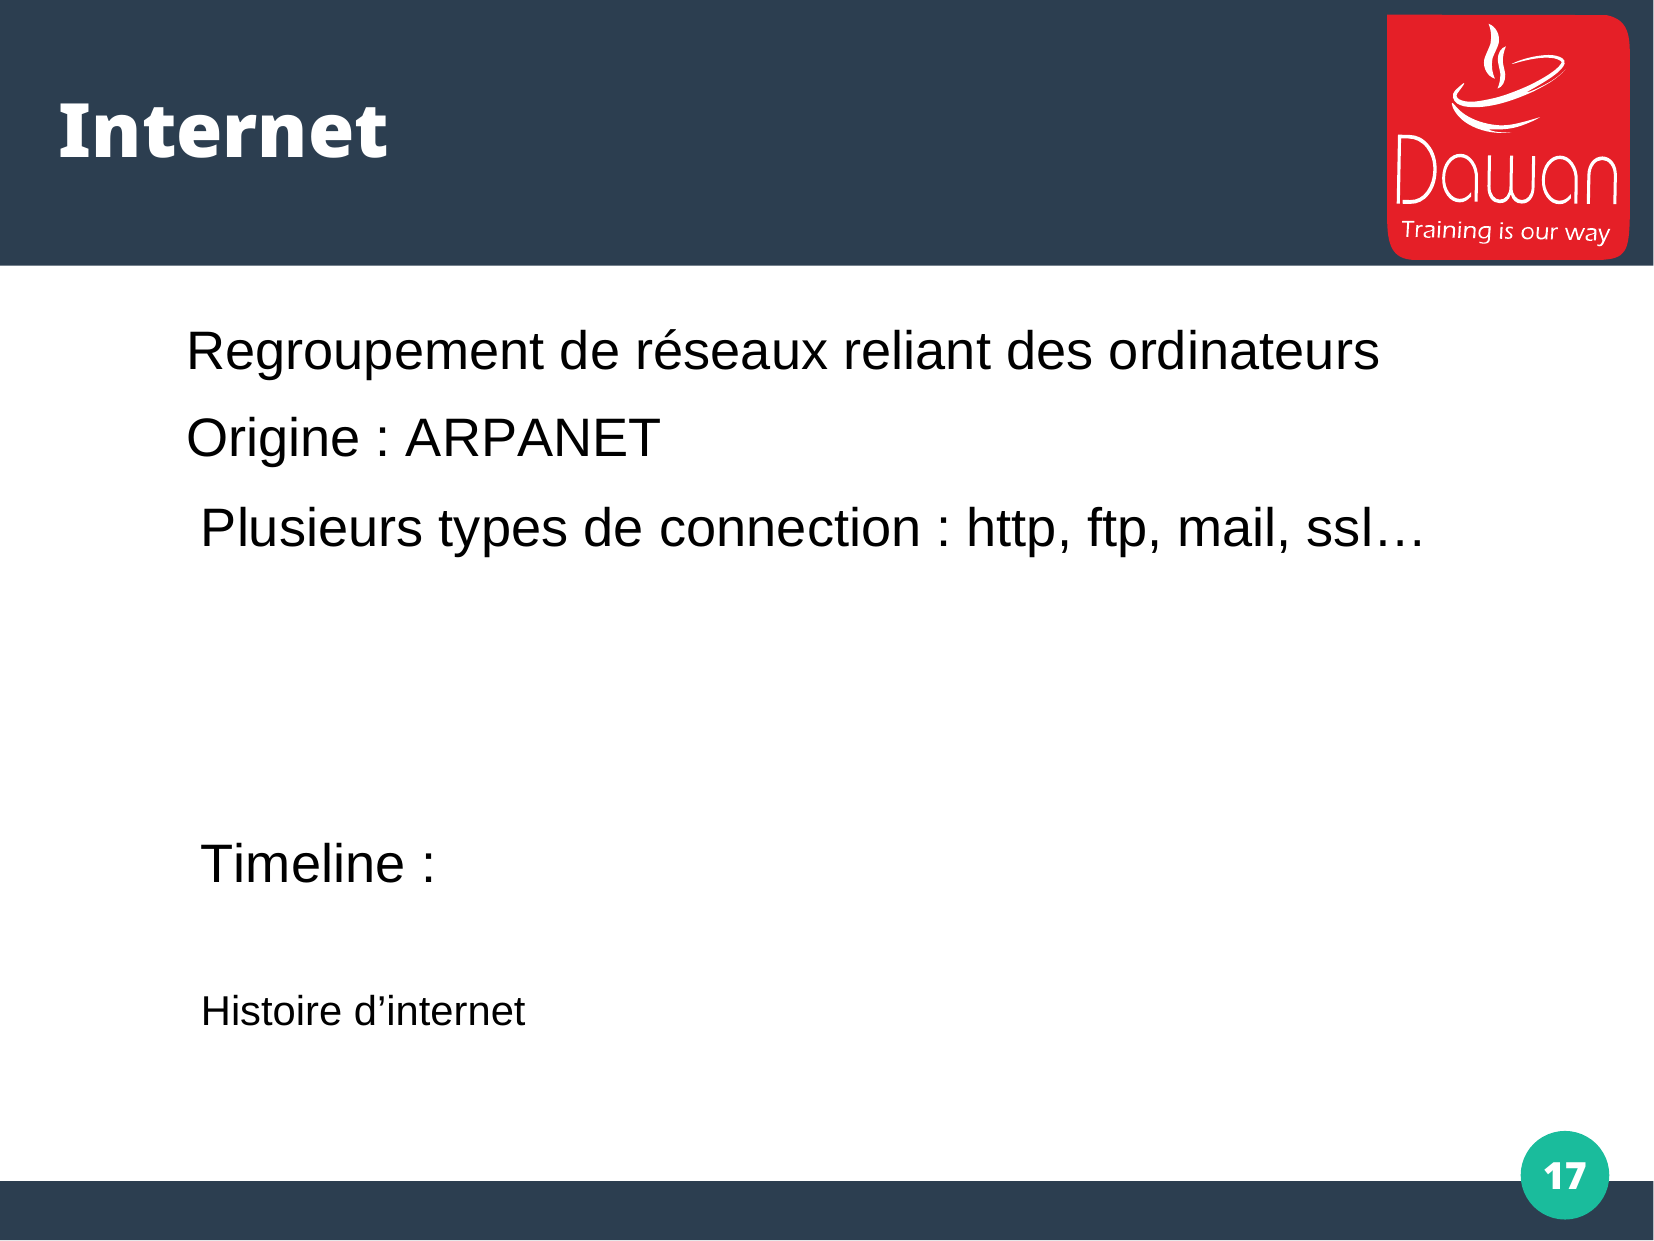

# Internet
Regroupement de réseaux reliant des ordinateurs
Origine : ARPANET
Plusieurs types de connection : http, ftp, mail, ssl…
Timeline :
Histoire d’internet
17